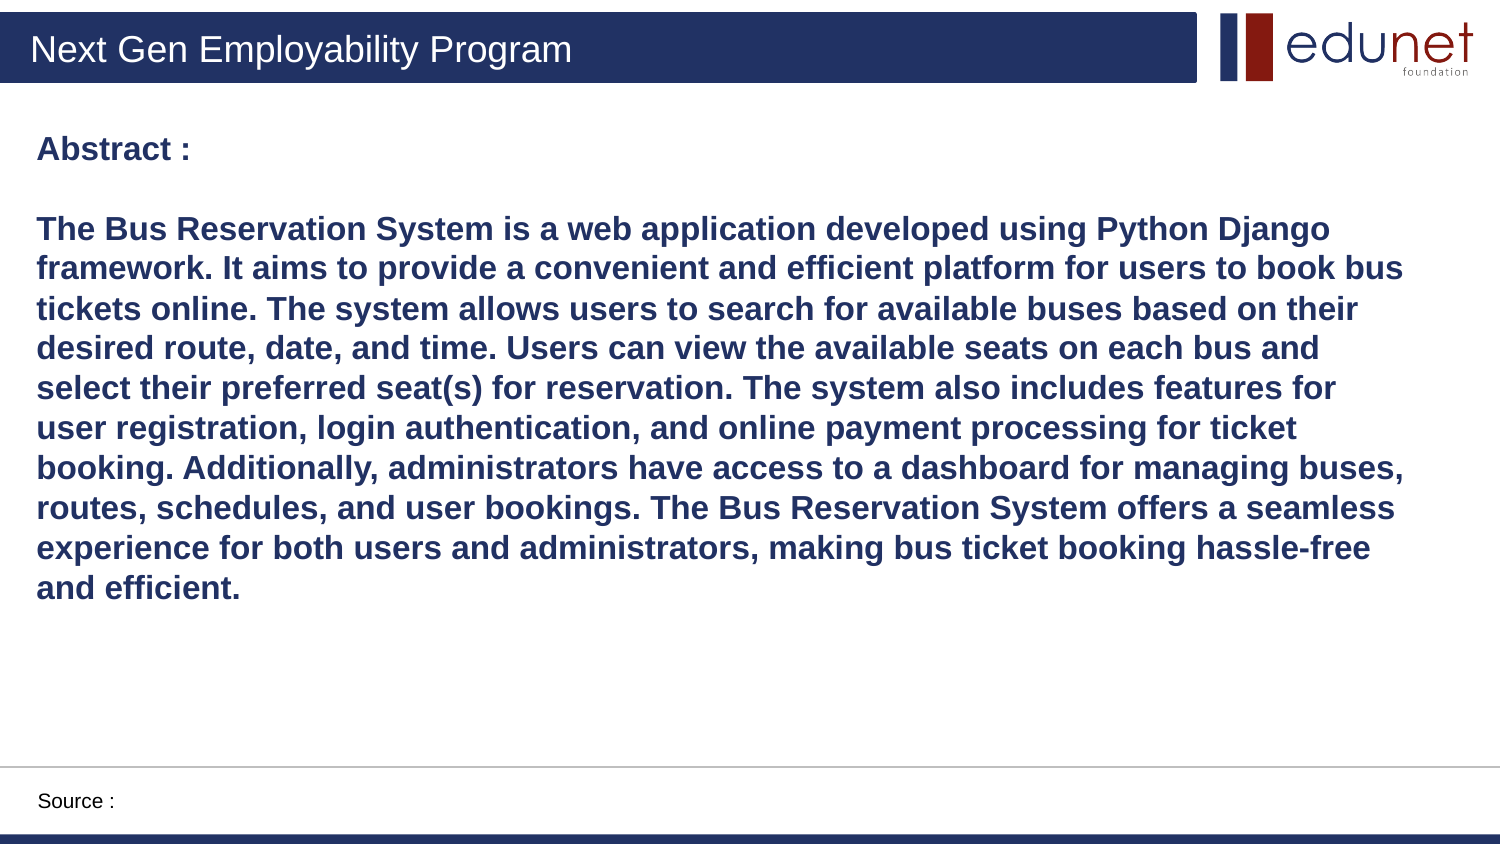

# Abstract : The Bus Reservation System is a web application developed using Python Django framework. It aims to provide a convenient and efficient platform for users to book bus tickets online. The system allows users to search for available buses based on their desired route, date, and time. Users can view the available seats on each bus and select their preferred seat(s) for reservation. The system also includes features for user registration, login authentication, and online payment processing for ticket booking. Additionally, administrators have access to a dashboard for managing buses, routes, schedules, and user bookings. The Bus Reservation System offers a seamless experience for both users and administrators, making bus ticket booking hassle-free and efficient.
Source :